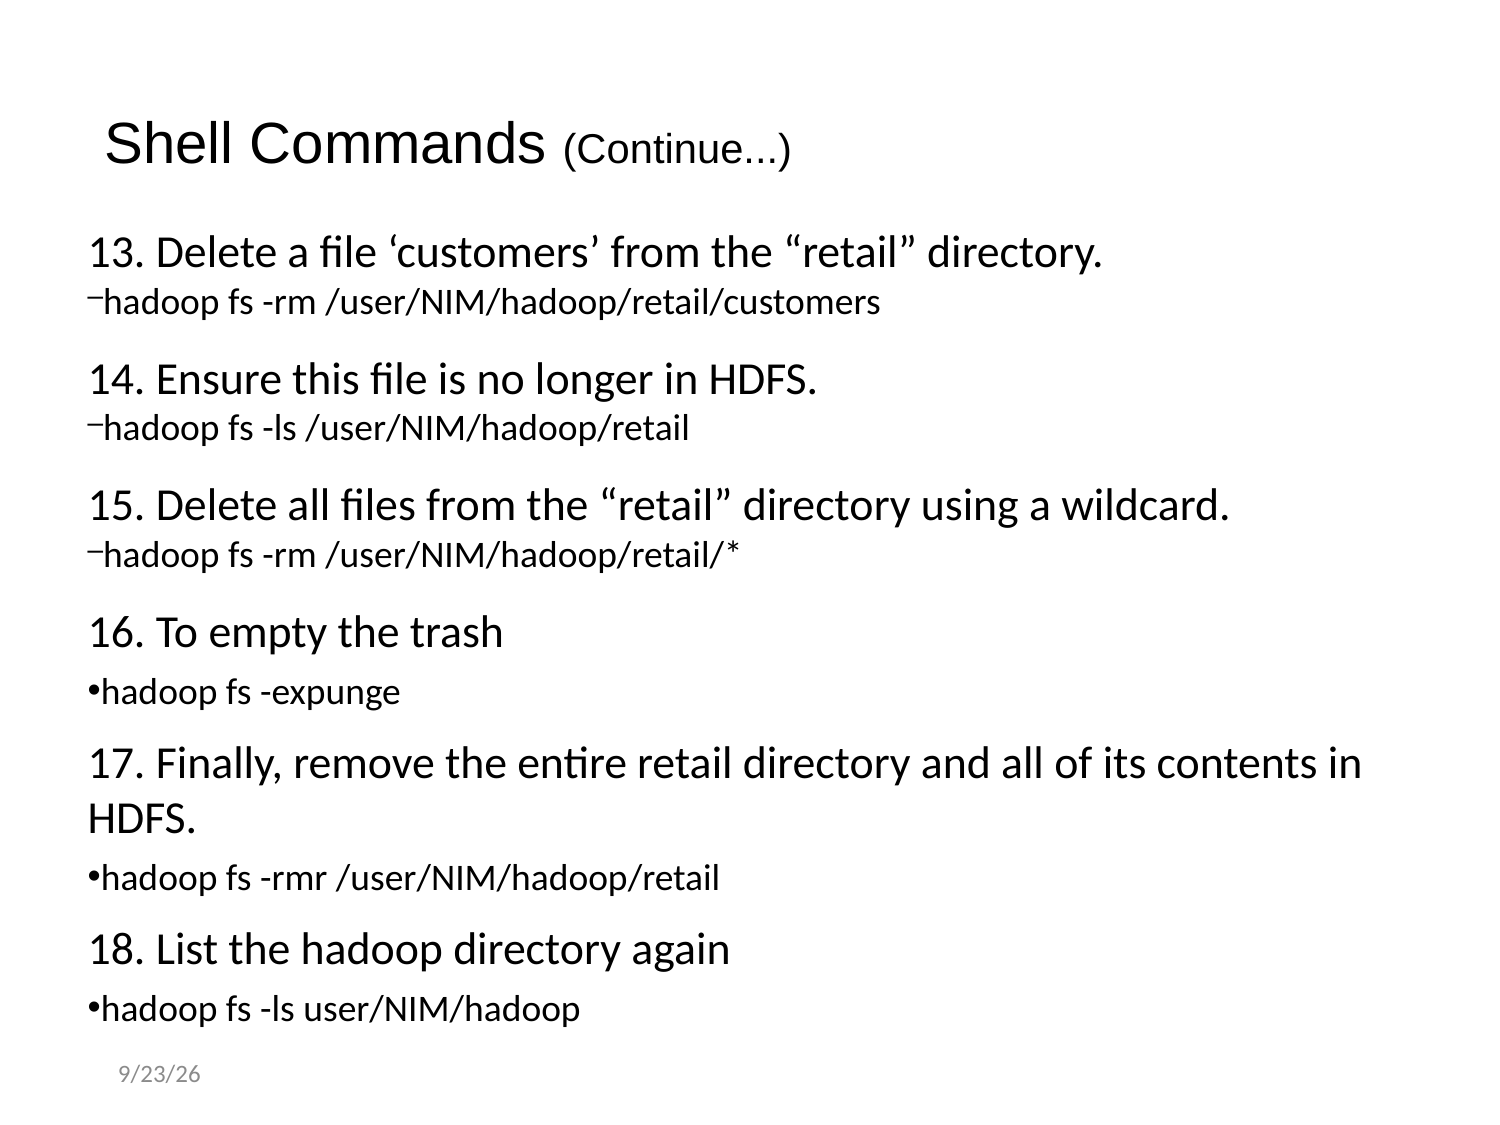

Shell Commands (Continue...)
# Delete a file ‘customers’ from the “retail” directory.
hadoop fs -rm /user/NIM/hadoop/retail/customers
 Ensure this file is no longer in HDFS.
hadoop fs -ls /user/NIM/hadoop/retail
 Delete all files from the “retail” directory using a wildcard.
hadoop fs -rm /user/NIM/hadoop/retail/*
 To empty the trash
hadoop fs -expunge
 Finally, remove the entire retail directory and all of its contents in HDFS.
hadoop fs -rmr /user/NIM/hadoop/retail
 List the hadoop directory again
hadoop fs -ls user/NIM/hadoop